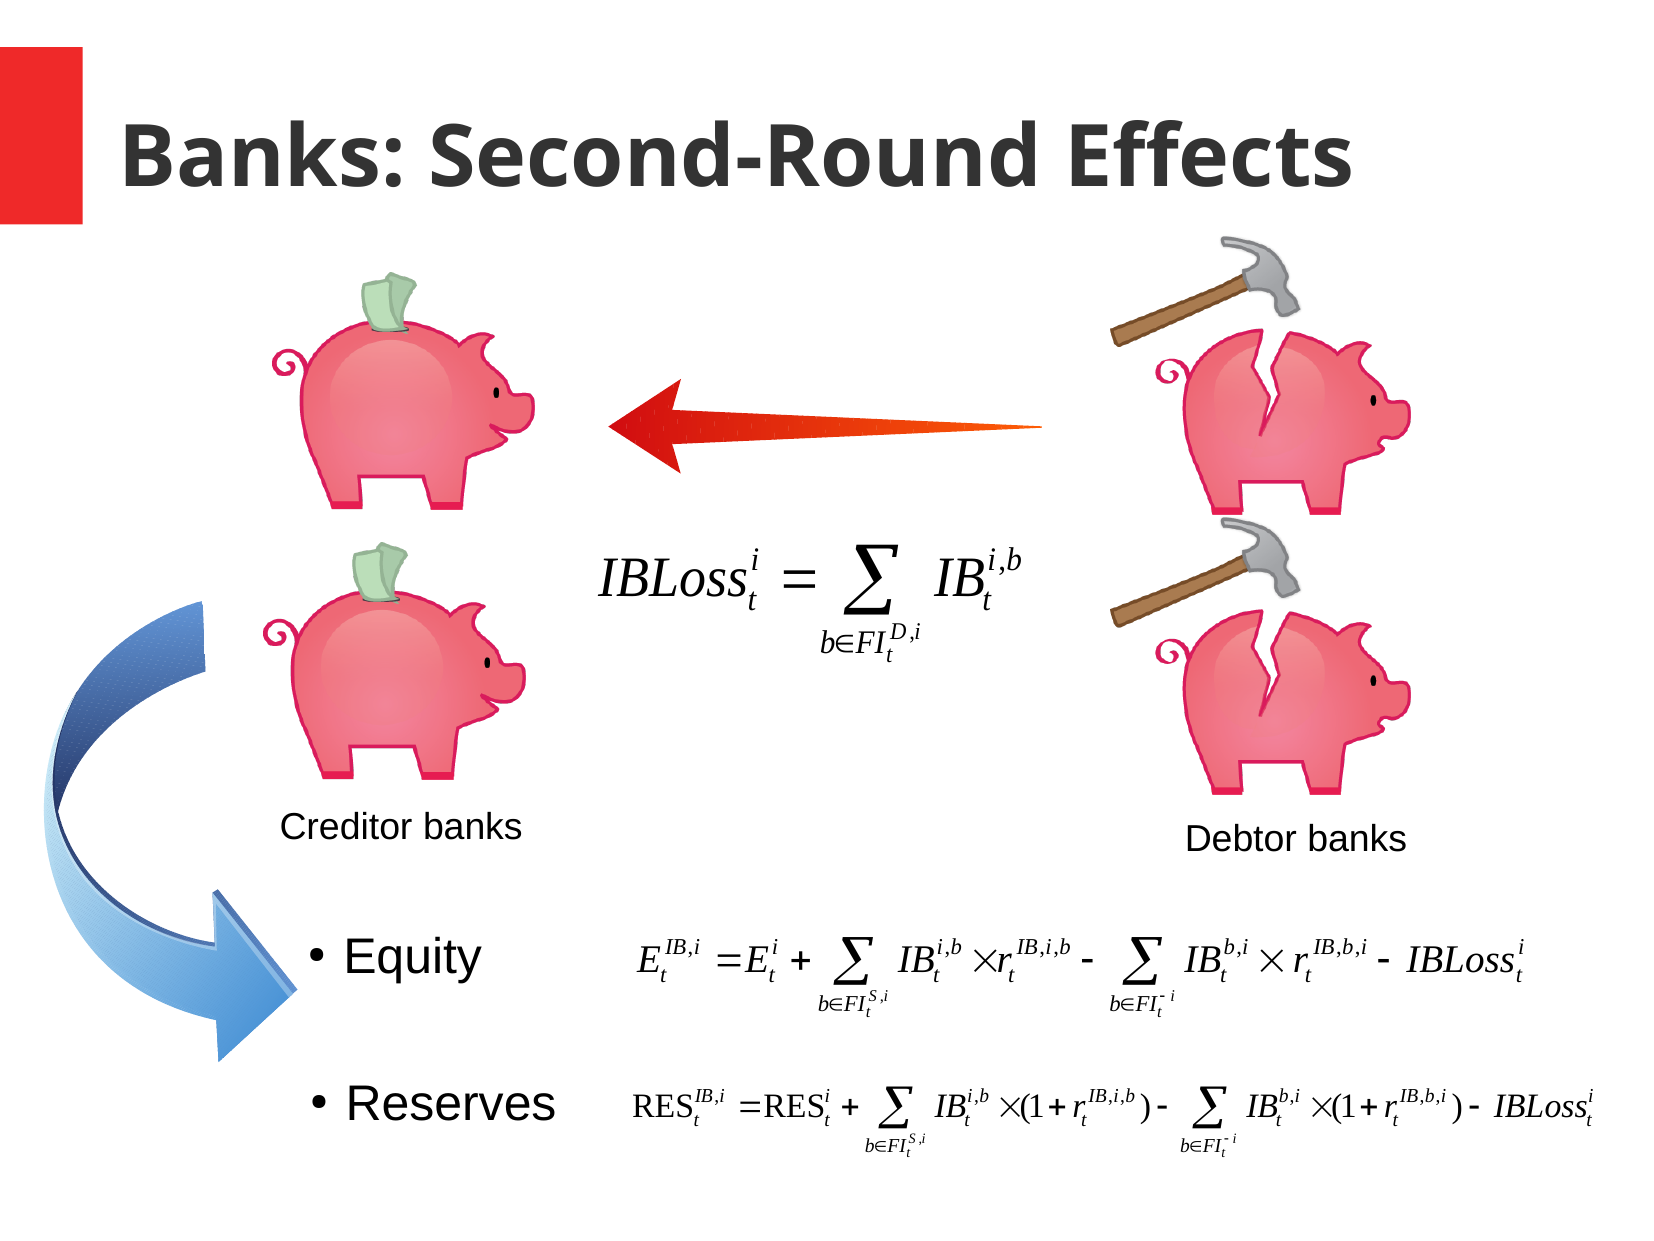

# Banks: Second-Round Effects
Creditor banks
Debtor banks
Equity
Reserves